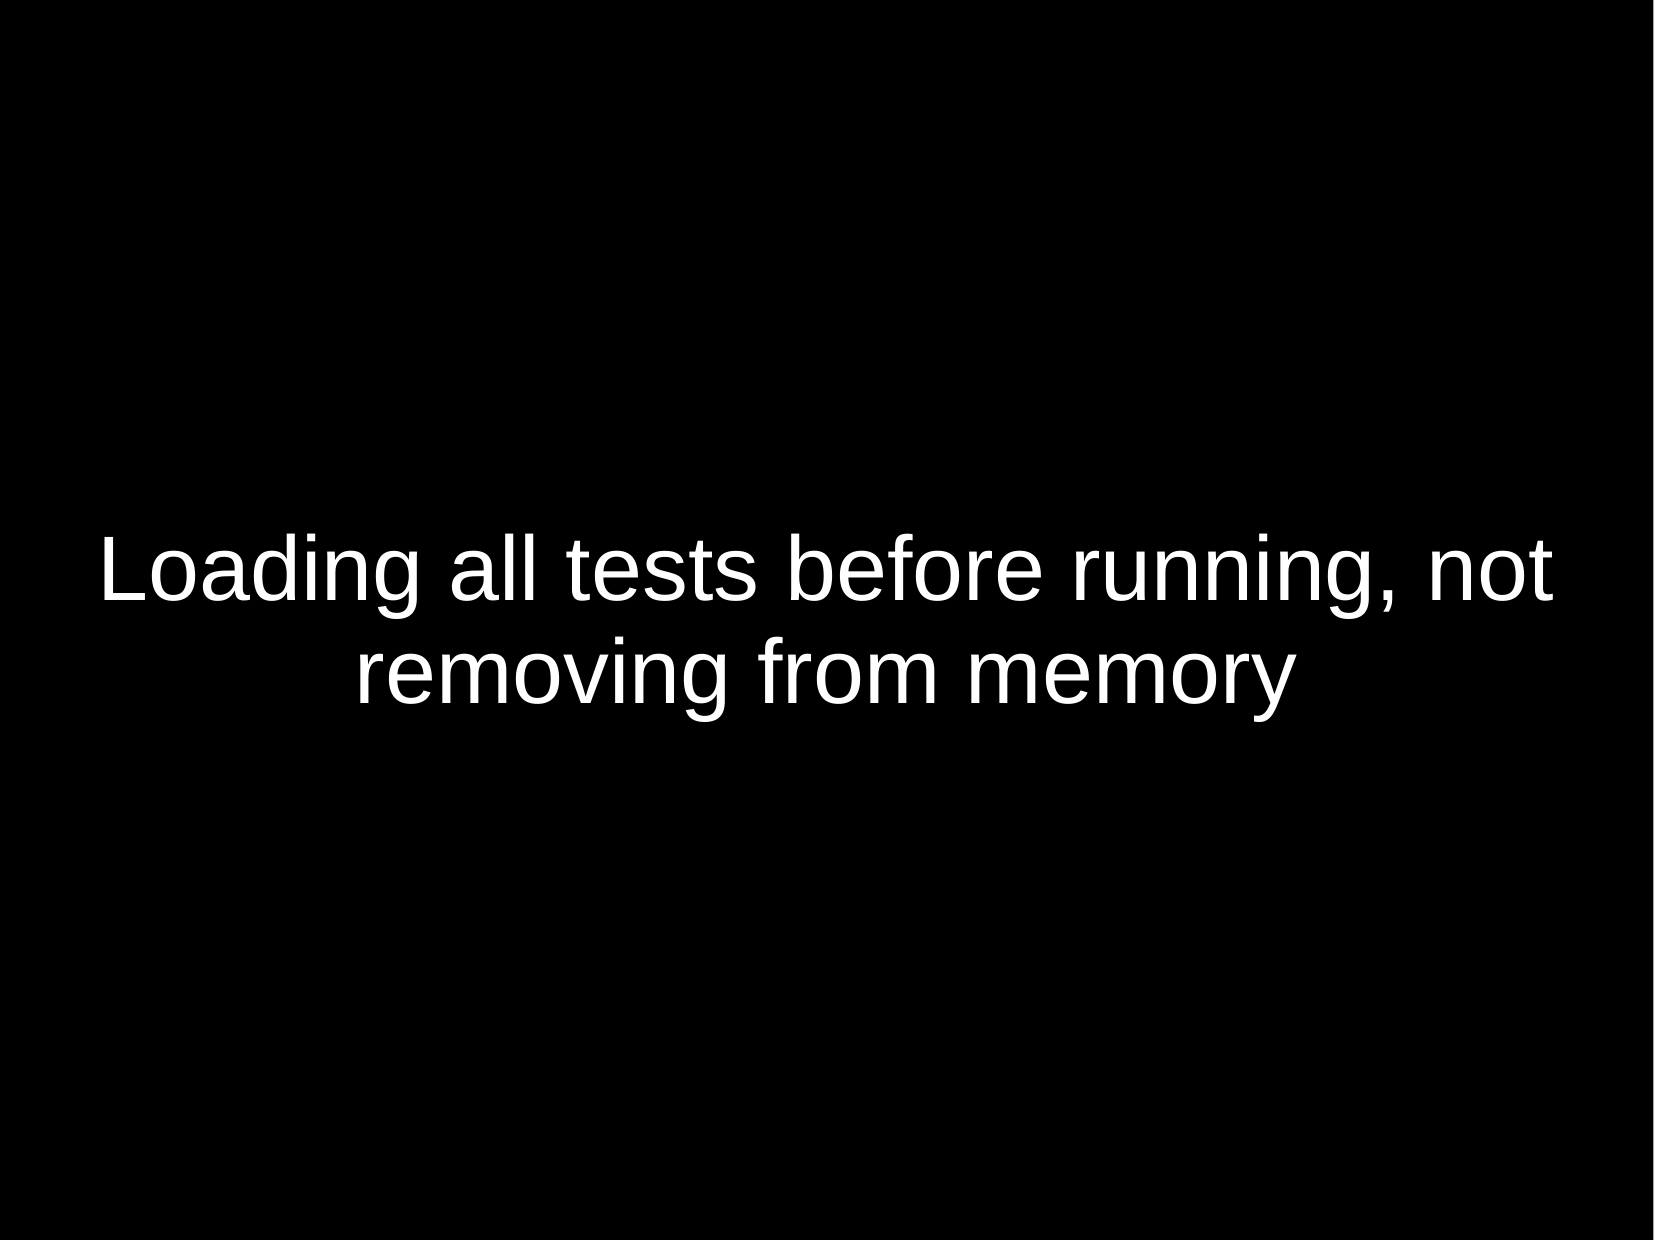

# Loading all tests before running, not removing from memory